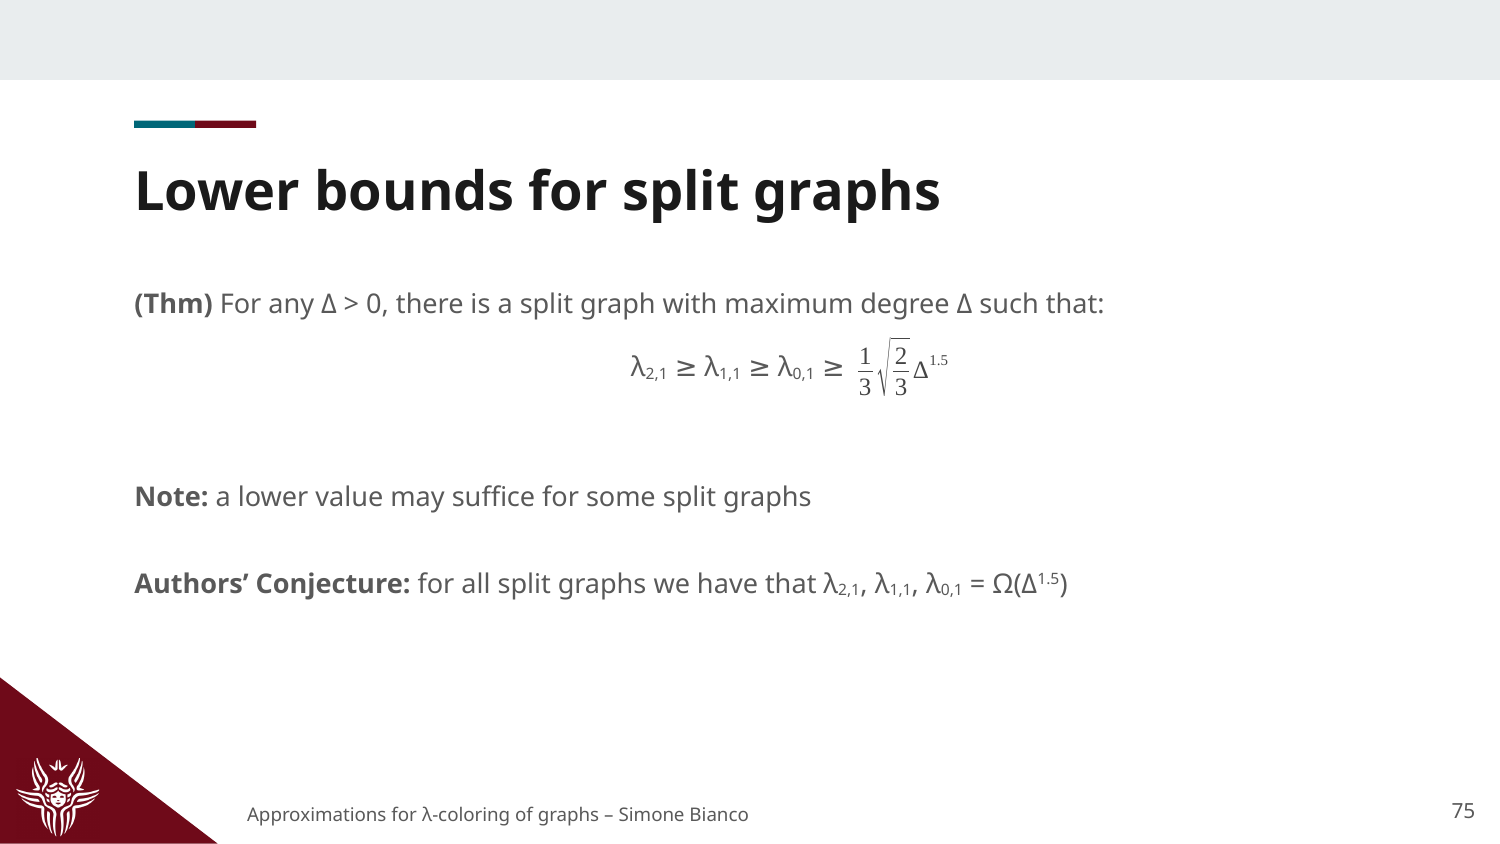

# Lower bounds for split graphs
(Thm) For any Δ > 0, there is a split graph with maximum degree Δ such that:
λ2,1 ≥ λ1,1 ≥ λ0,1 ≥
Note: a lower value may suffice for some split graphs
Authors’ Conjecture: for all split graphs we have that λ2,1, λ1,1, λ0,1 = Ω(Δ1.5)
Approximations for λ-coloring of graphs – Simone Bianco